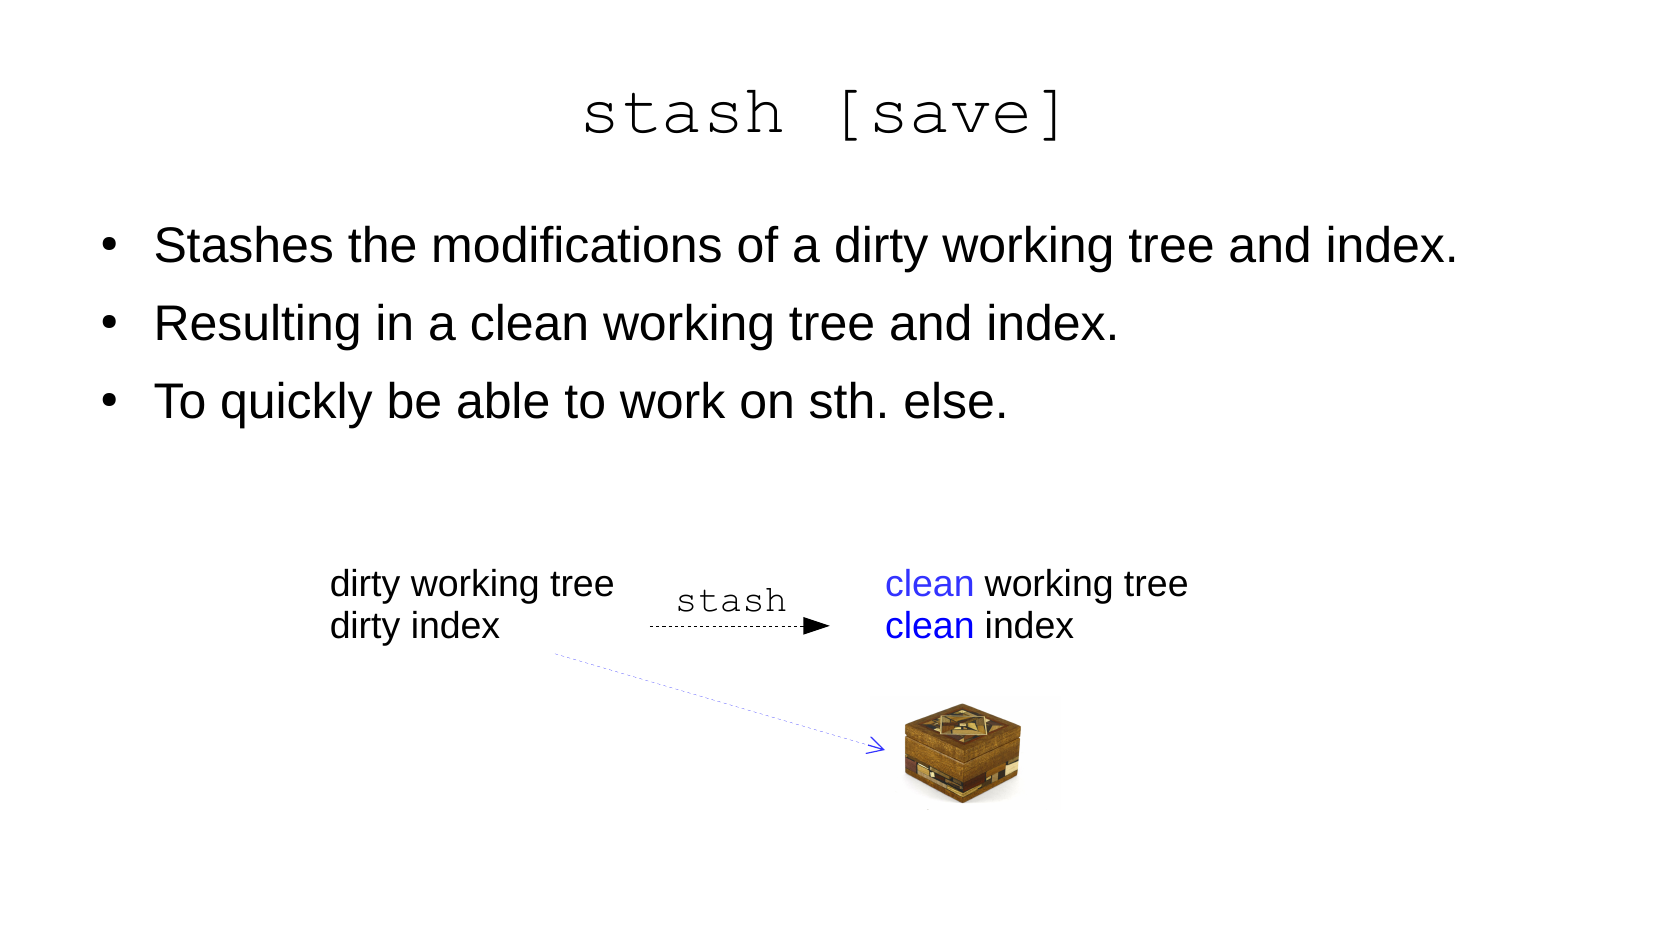

# stash [save]
Stashes the modifications of a dirty working tree and index.
Resulting in a clean working tree and index.
To quickly be able to work on sth. else.
dirty working tree
dirty index
clean working tree
clean index
stash